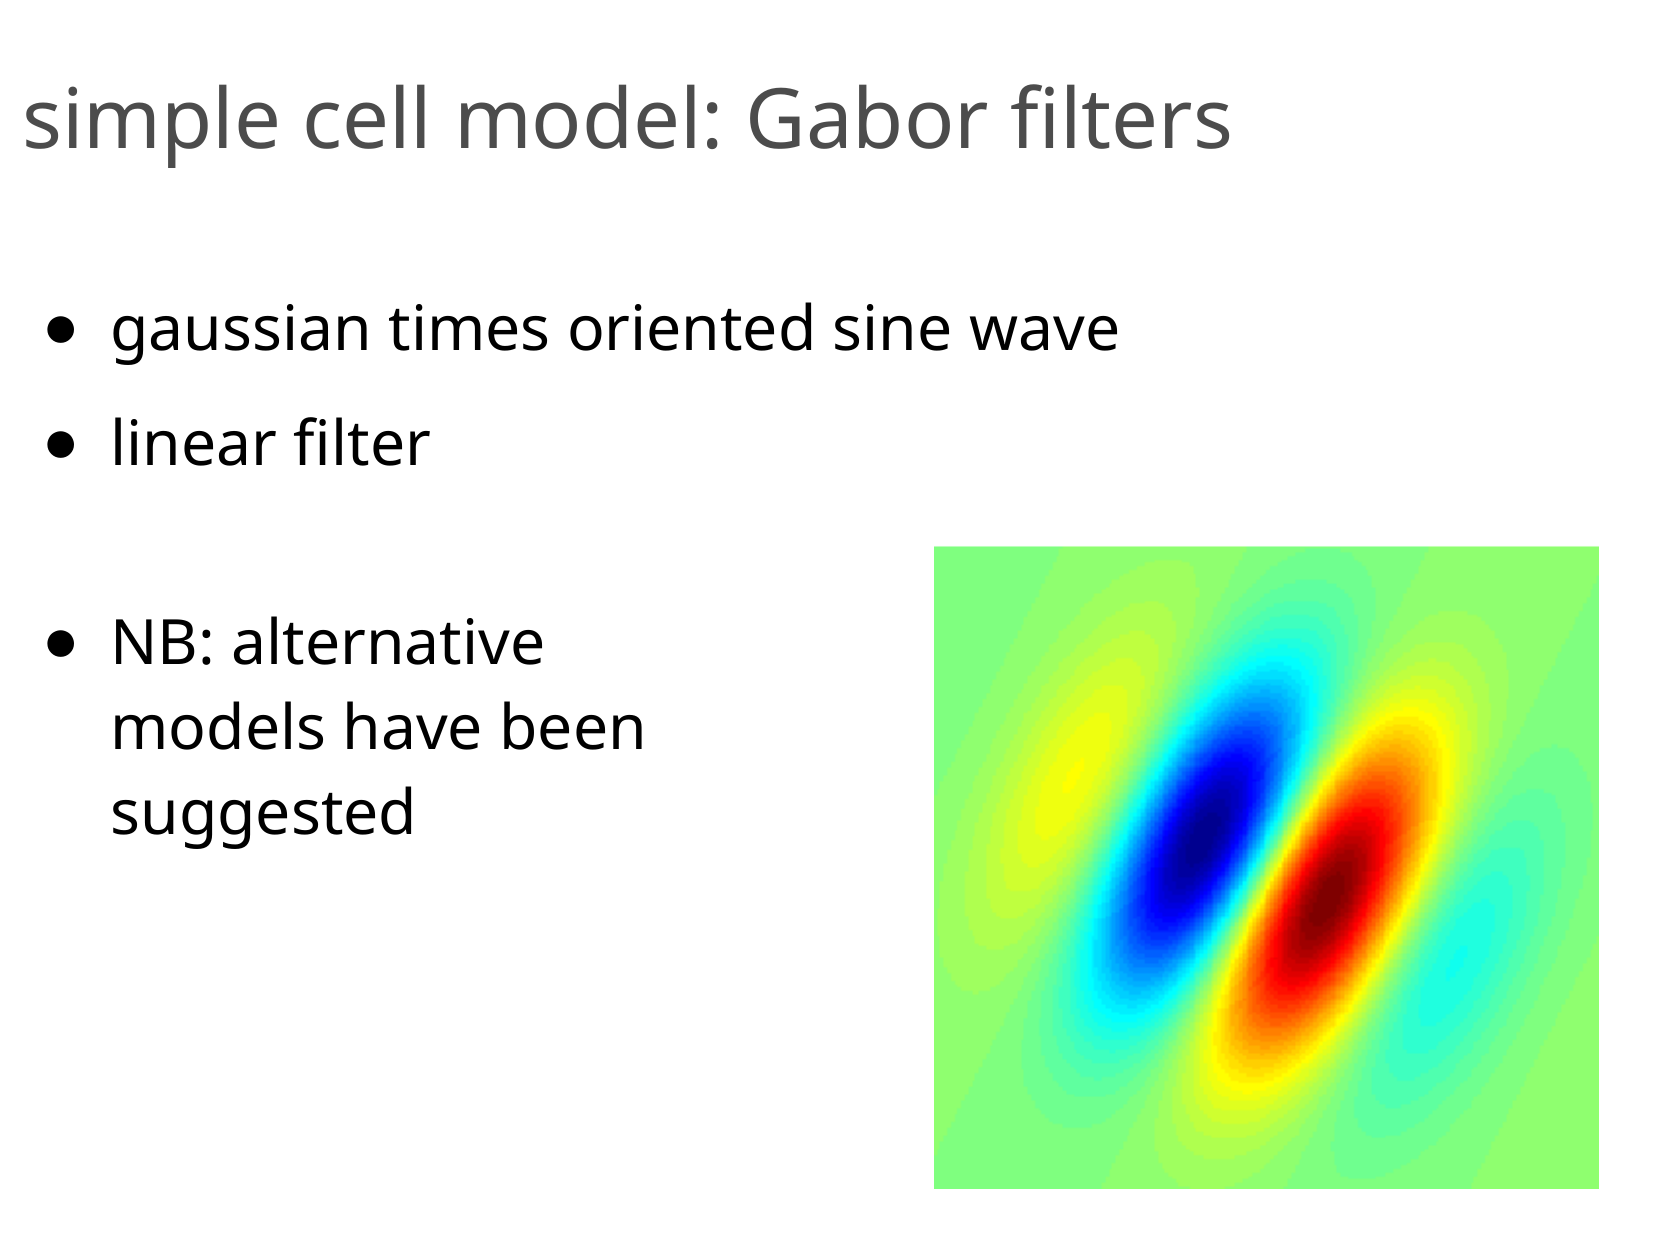

# simple cell model: Gabor filters
gaussian times oriented sine wave
linear filter
NB: alternative
models have been
suggested